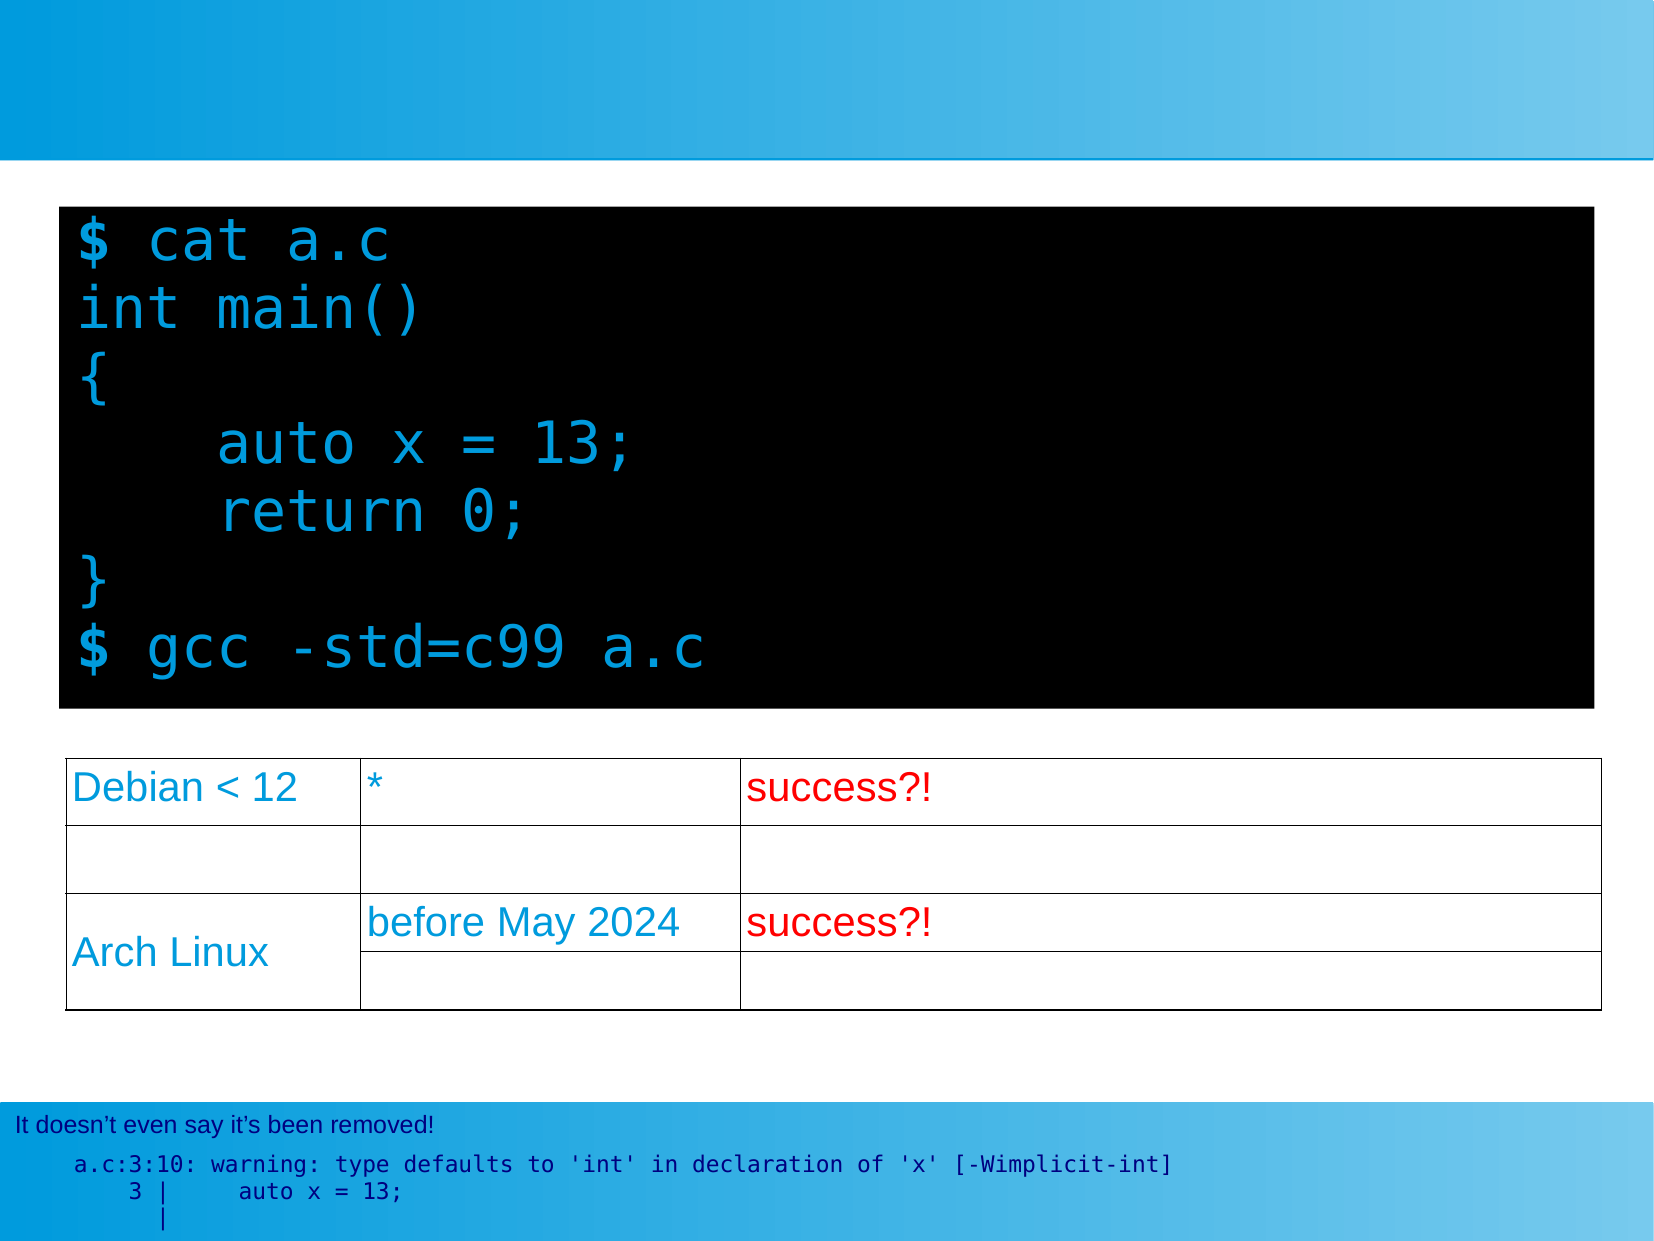

# $ cat a.c int main() { auto x = 13; return 0; } $ gcc -std=c99 a.c
| Debian < 12 | \* | success?! |
| --- | --- | --- |
| | | |
| Arch Linux | before May 2024 | success?! |
| | | |
It doesn’t even say it’s been removed!
a.c:3:10: warning: type defaults to 'int' in declaration of 'x' [-Wimplicit-int]
 3 | auto x = 13;
 |